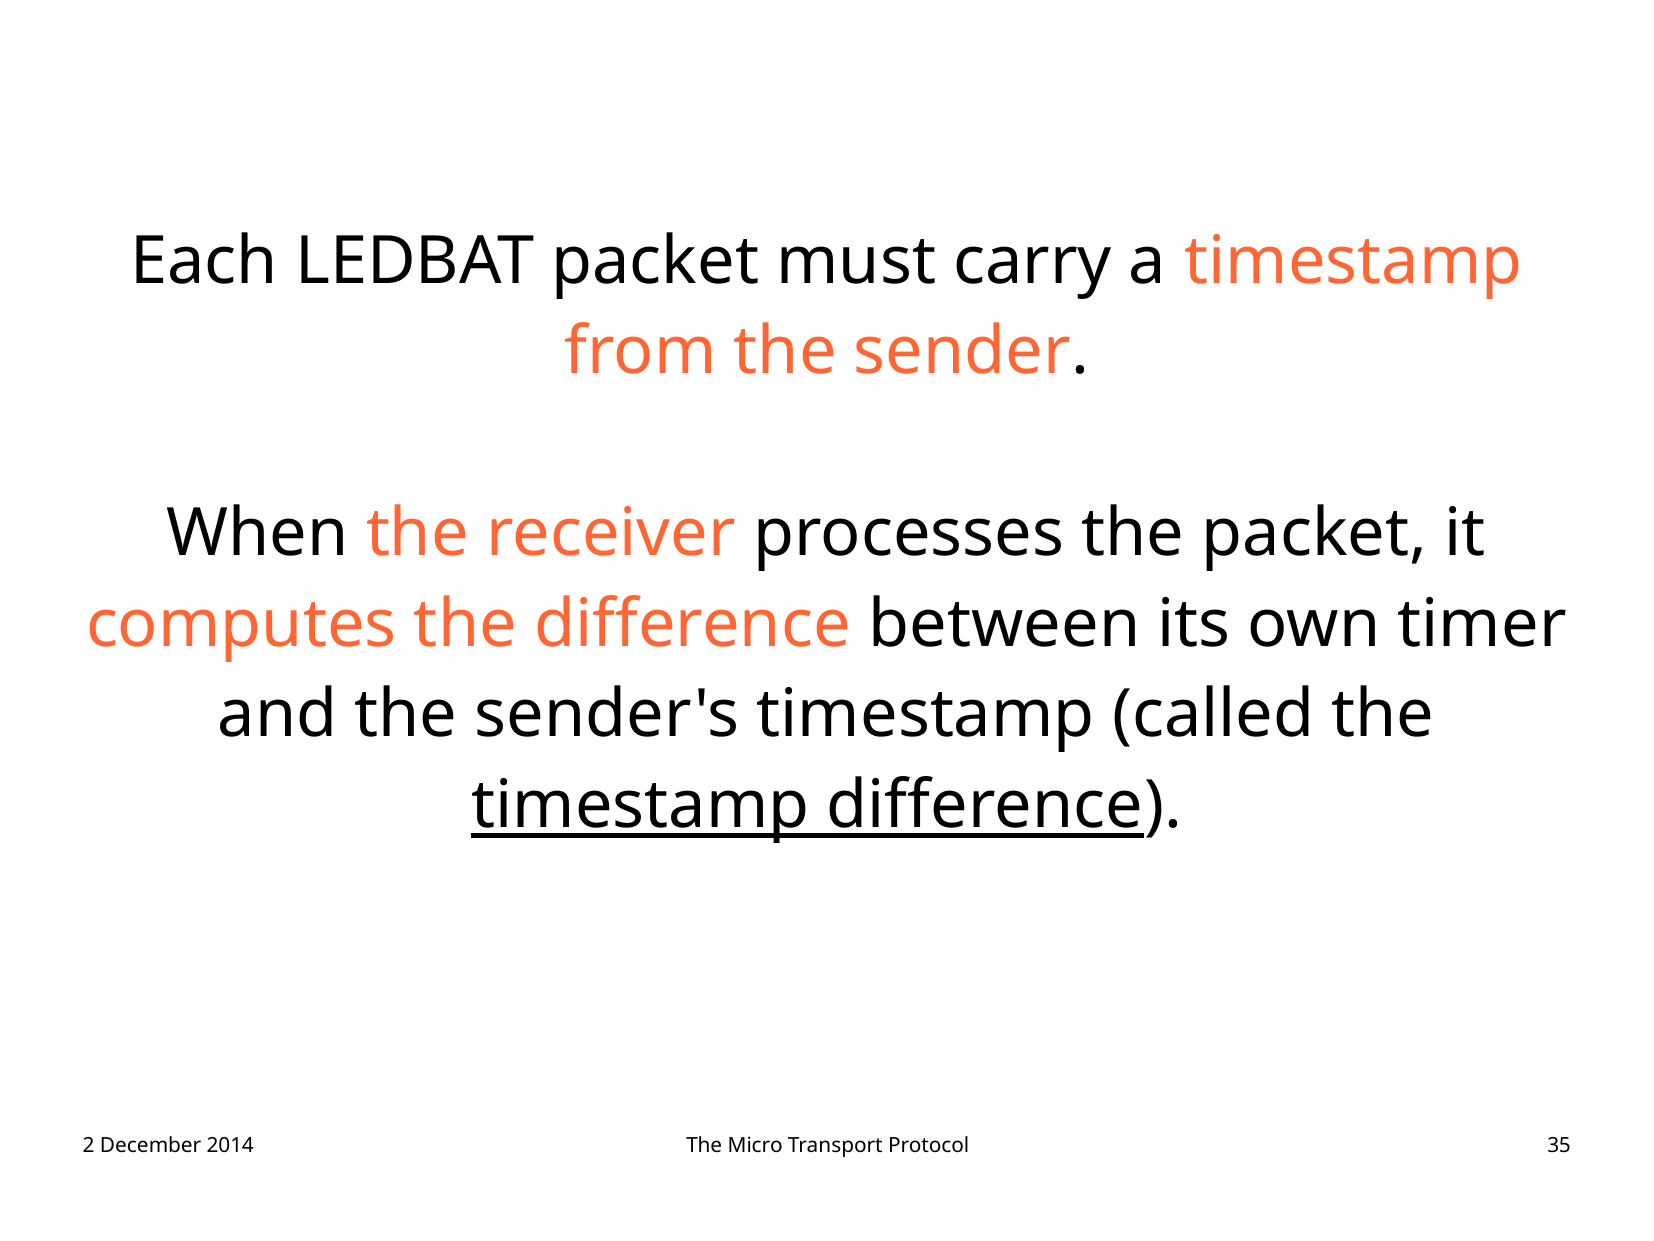

# Each LEDBAT packet must carry a timestamp from the sender.
When the receiver processes the packet, it computes the difference between its own timer and the sender's timestamp (called the timestamp difference).
2 December 2014
The Micro Transport Protocol
35